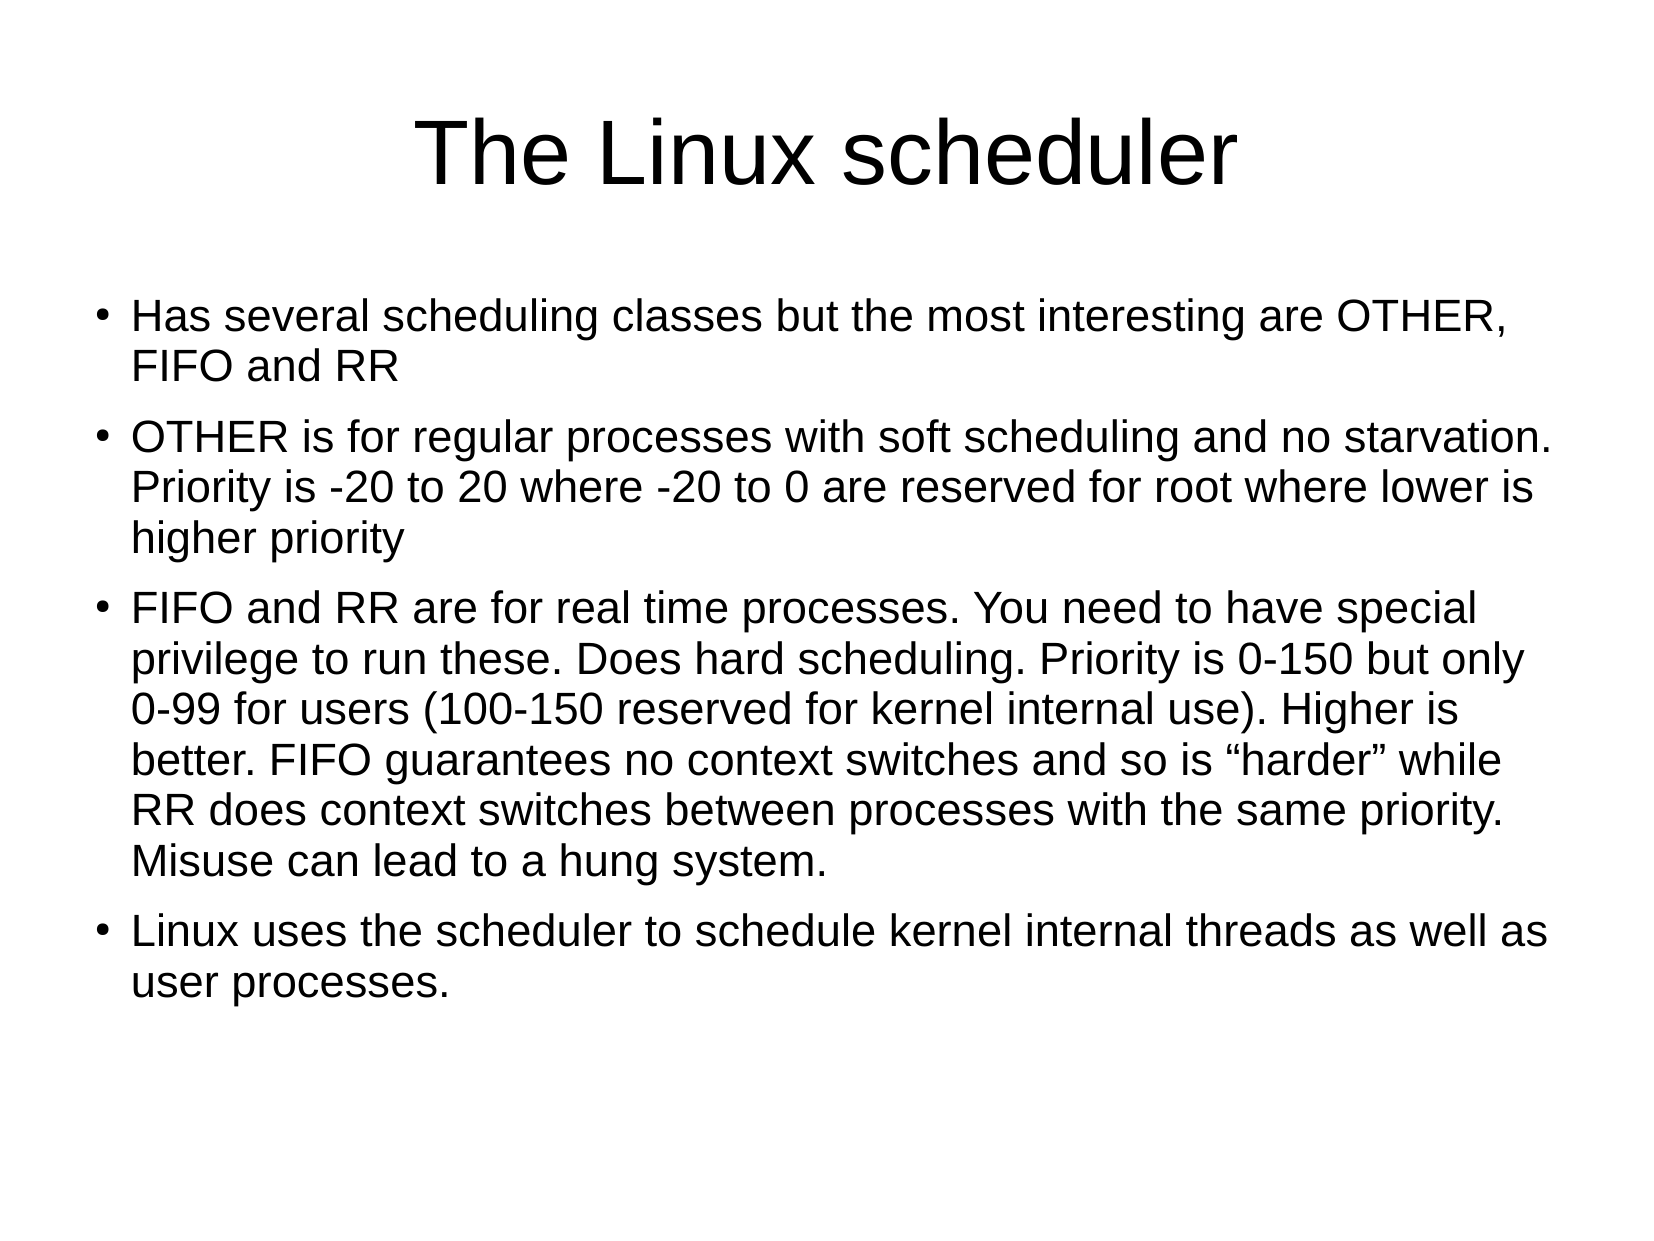

# The Linux scheduler
Has several scheduling classes but the most interesting are OTHER, FIFO and RR
OTHER is for regular processes with soft scheduling and no starvation. Priority is -20 to 20 where -20 to 0 are reserved for root where lower is higher priority
FIFO and RR are for real time processes. You need to have special privilege to run these. Does hard scheduling. Priority is 0-150 but only 0-99 for users (100-150 reserved for kernel internal use). Higher is better. FIFO guarantees no context switches and so is “harder” while RR does context switches between processes with the same priority. Misuse can lead to a hung system.
Linux uses the scheduler to schedule kernel internal threads as well as user processes.